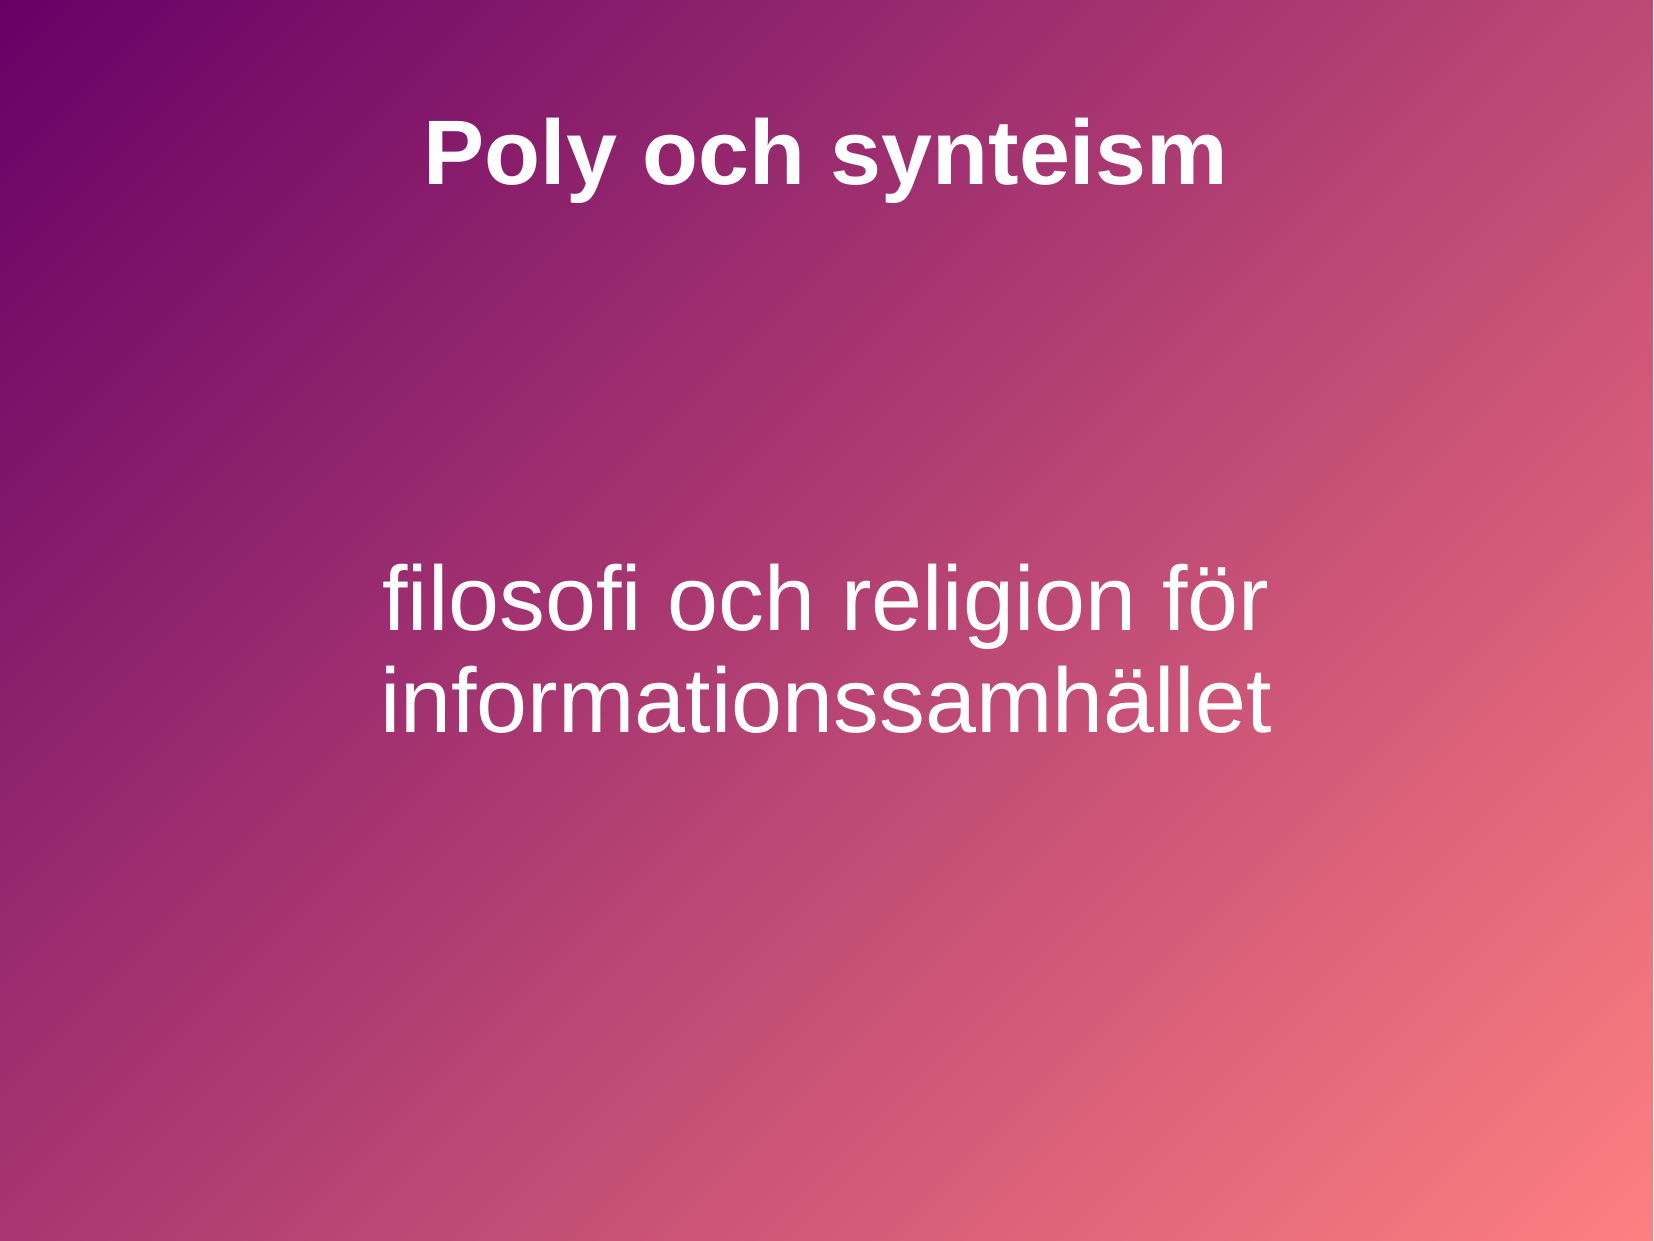

# Poly och synteism
filosofi och religion för informationssamhället